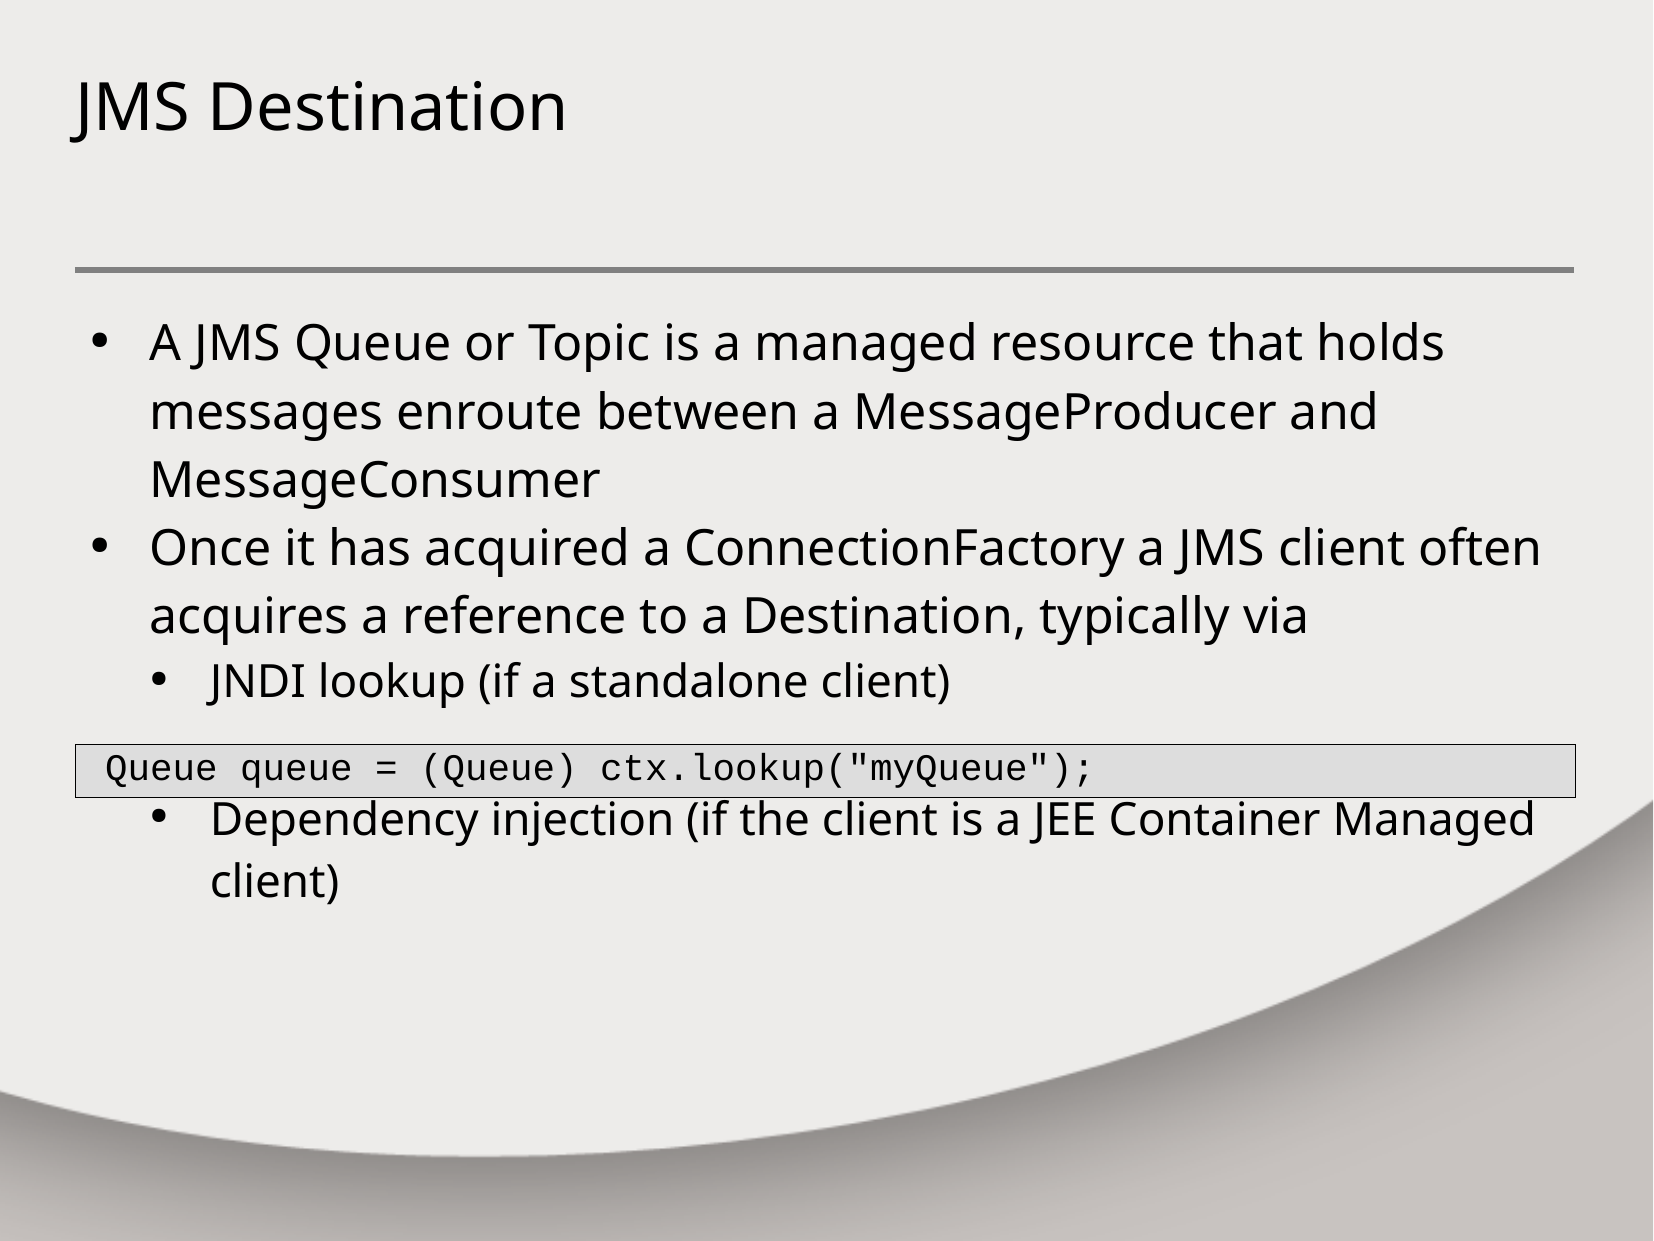

# JMS Destination
A JMS Queue or Topic is a managed resource that holds messages enroute between a MessageProducer and MessageConsumer
Once it has acquired a ConnectionFactory a JMS client often acquires a reference to a Destination, typically via
JNDI lookup (if a standalone client)
Dependency injection (if the client is a JEE Container Managed client)
Queue queue = (Queue) ctx.lookup("myQueue");